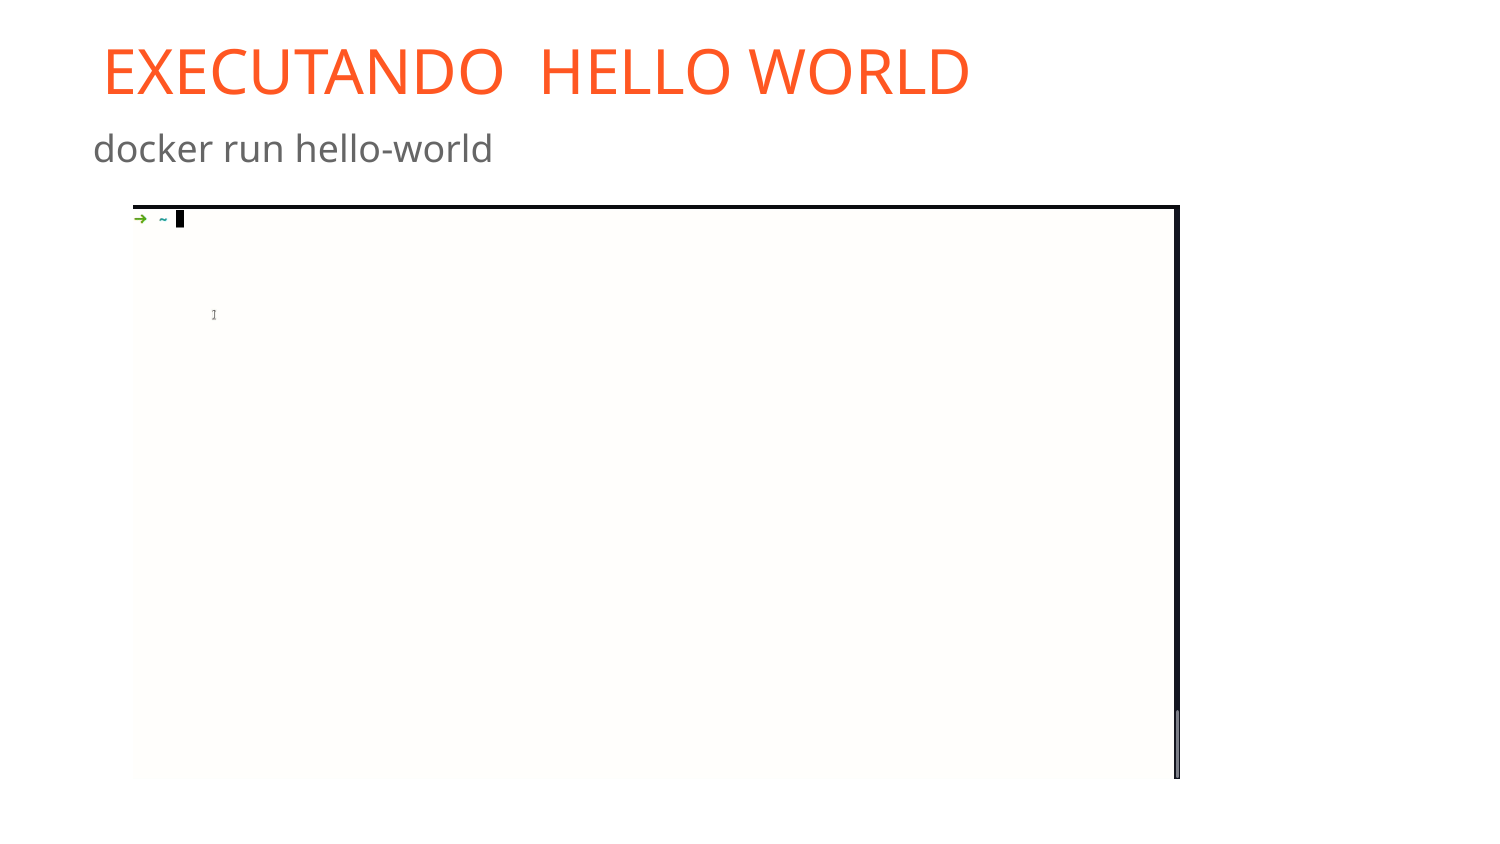

# EXECUTANDO HELLO WORLD
 docker run hello-world